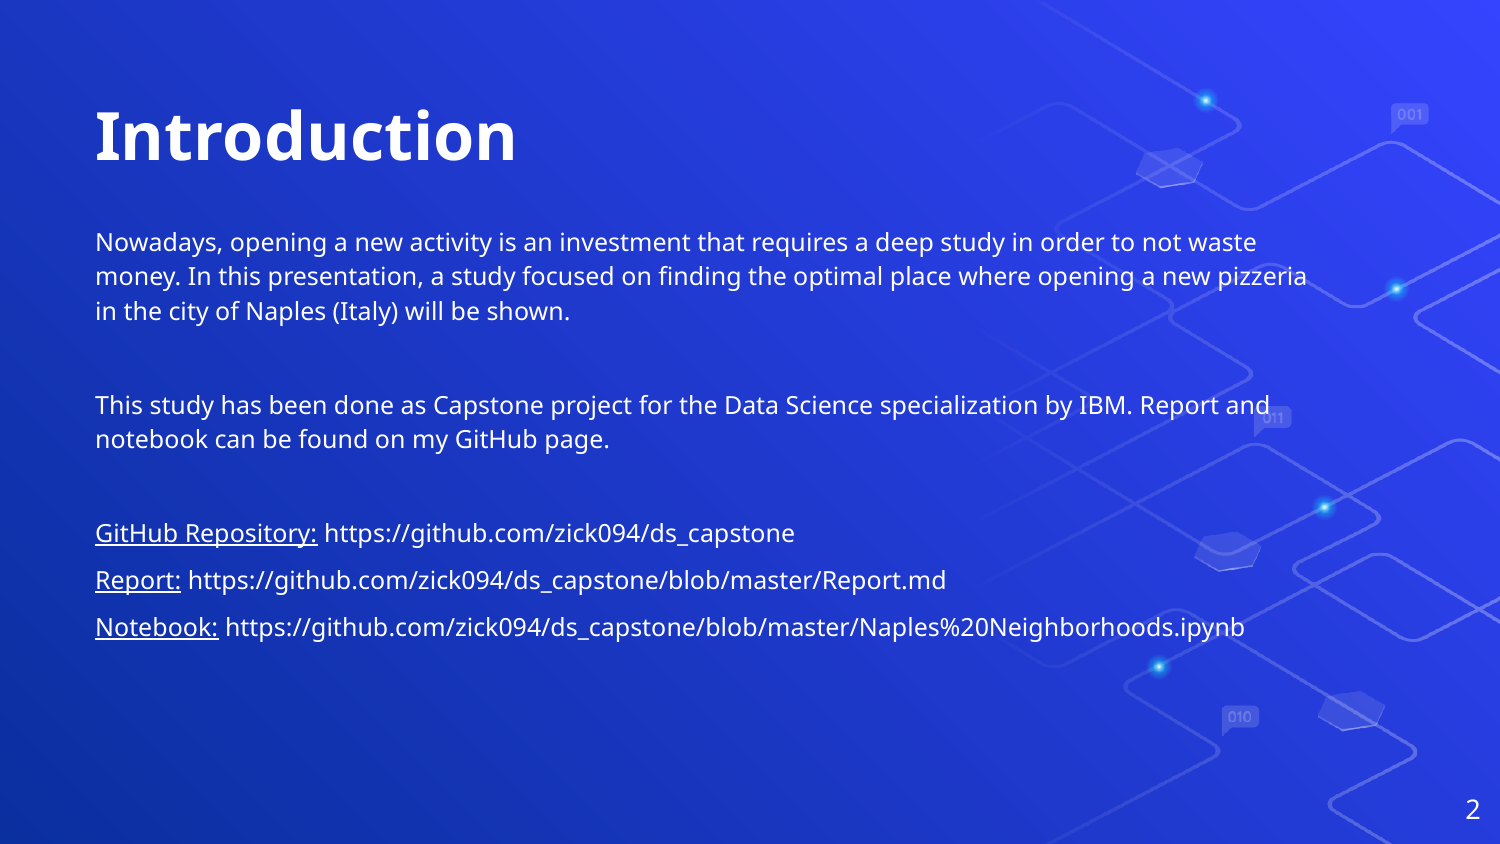

Introduction
Nowadays, opening a new activity is an investment that requires a deep study in order to not waste money. In this presentation, a study focused on finding the optimal place where opening a new pizzeria in the city of Naples (Italy) will be shown.
This study has been done as Capstone project for the Data Science specialization by IBM. Report and notebook can be found on my GitHub page.
GitHub Repository: https://github.com/zick094/ds_capstone
Report: https://github.com/zick094/ds_capstone/blob/master/Report.md
Notebook: https://github.com/zick094/ds_capstone/blob/master/Naples%20Neighborhoods.ipynb